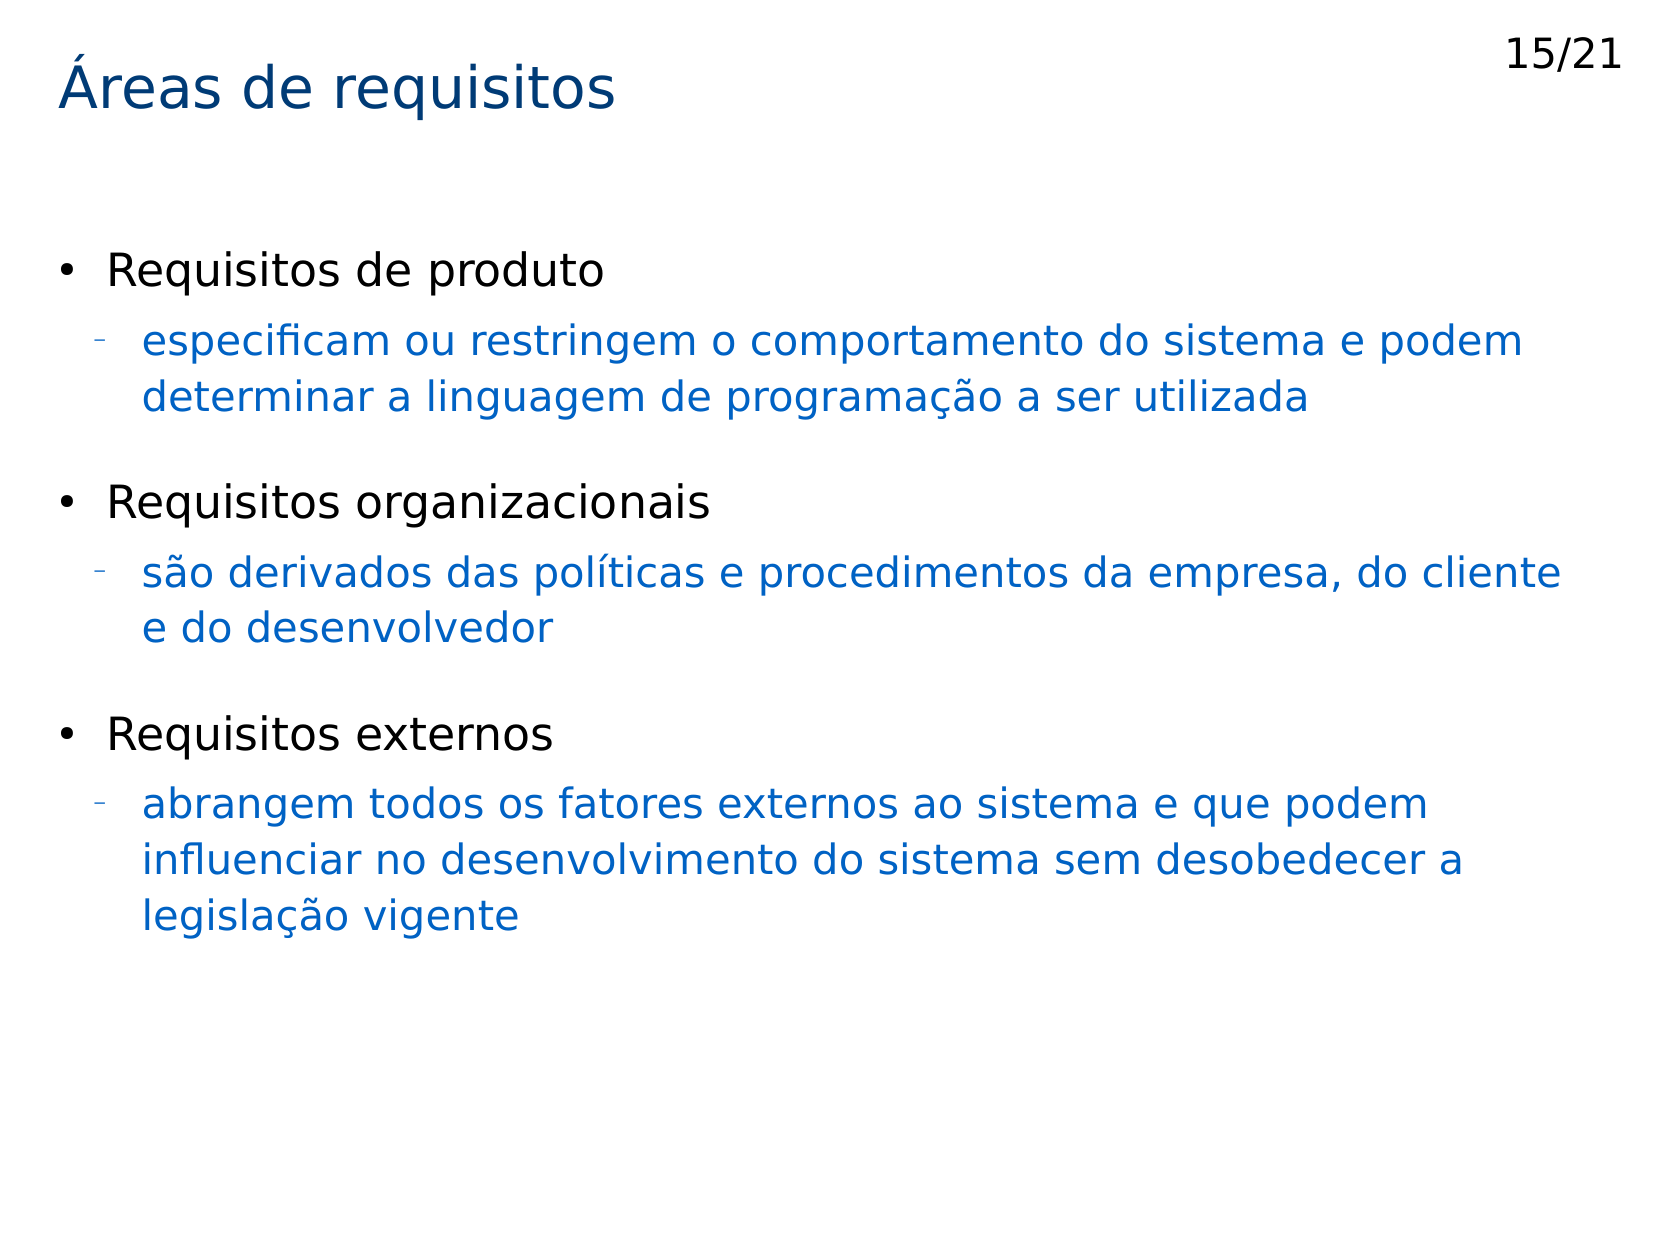

# Áreas de requisitos
15
Requisitos de produto
especificam ou restringem o comportamento do sistema e podem determinar a linguagem de programação a ser utilizada
Requisitos organizacionais
são derivados das políticas e procedimentos da empresa, do cliente e do desenvolvedor
Requisitos externos
abrangem todos os fatores externos ao sistema e que podem influenciar no desenvolvimento do sistema sem desobedecer a legislação vigente